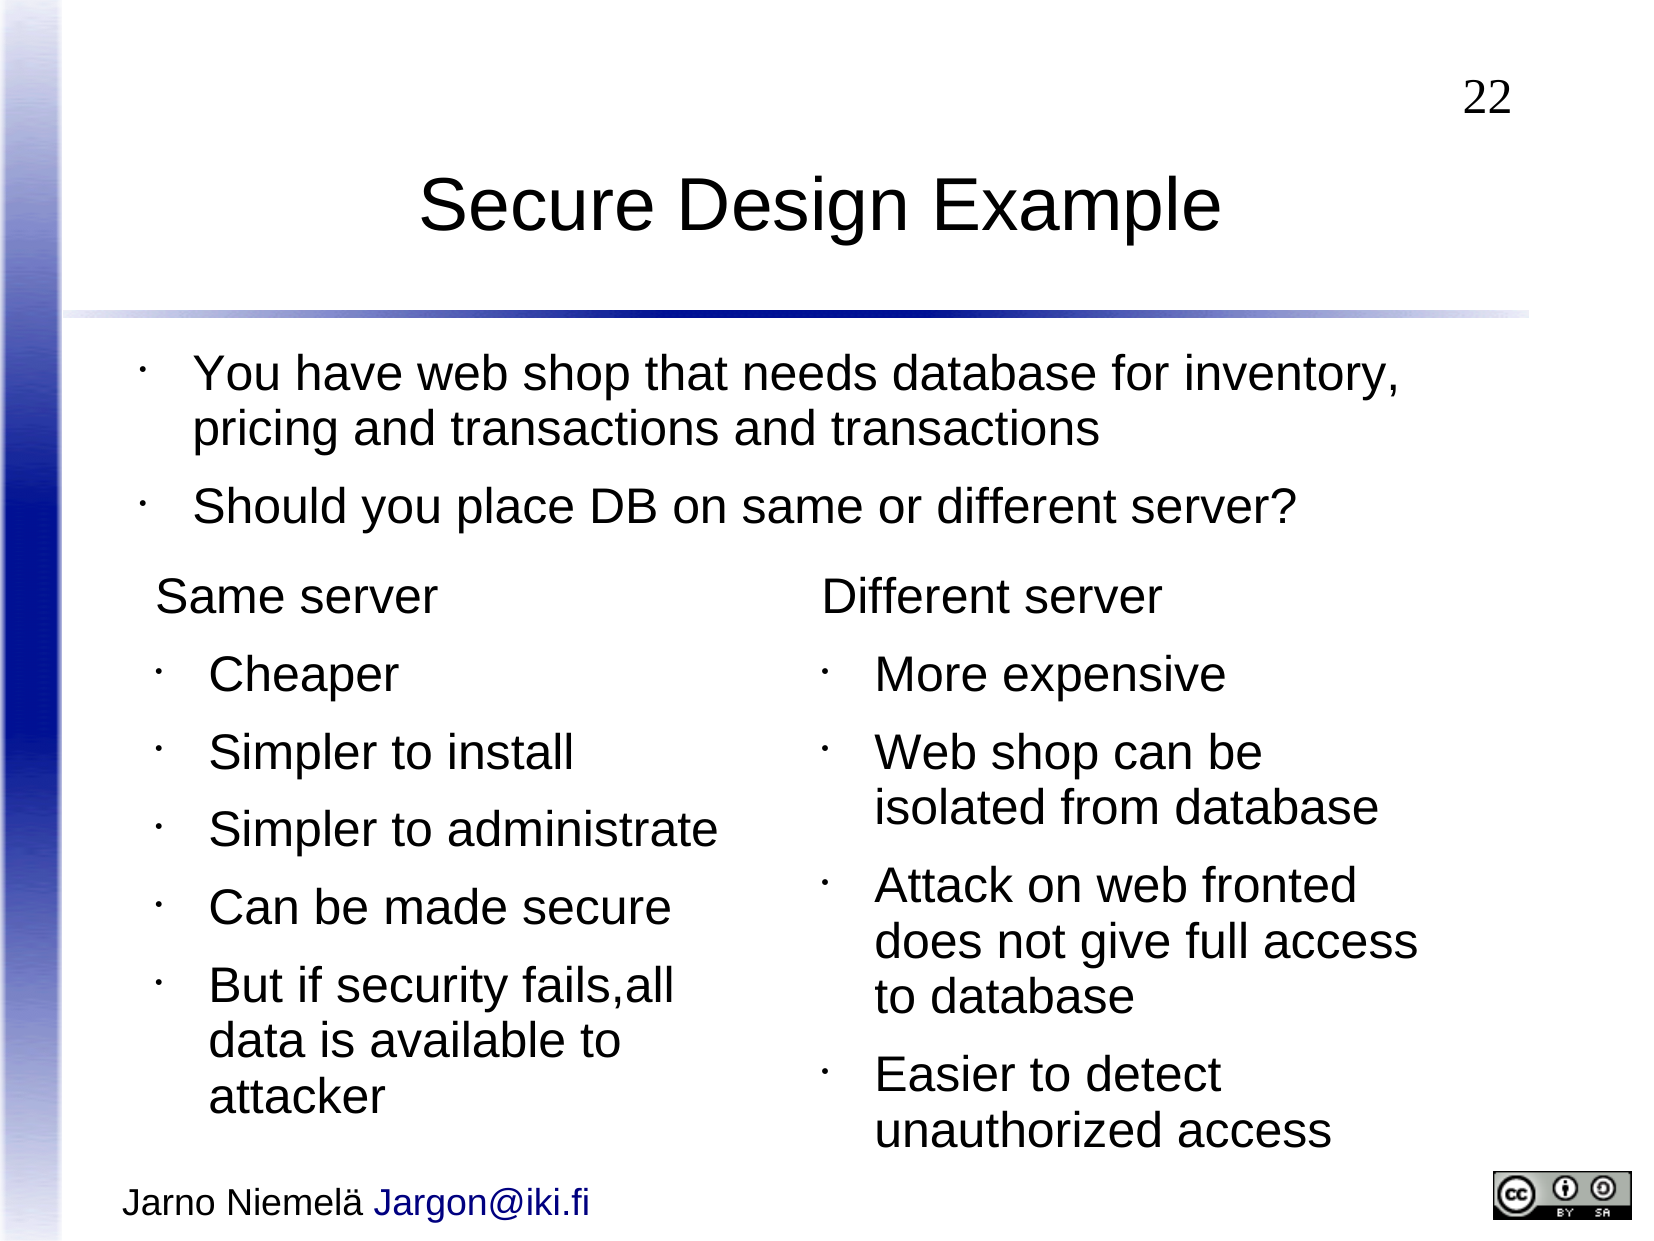

# Secure Design Example
You have web shop that needs database for inventory, pricing and transactions and transactions
Should you place DB on same or different server?
Same server
Cheaper
Simpler to install
Simpler to administrate
Can be made secure
But if security fails,all data is available to attacker
Different server
More expensive
Web shop can be isolated from database
Attack on web fronted does not give full access to database
Easier to detect unauthorized access